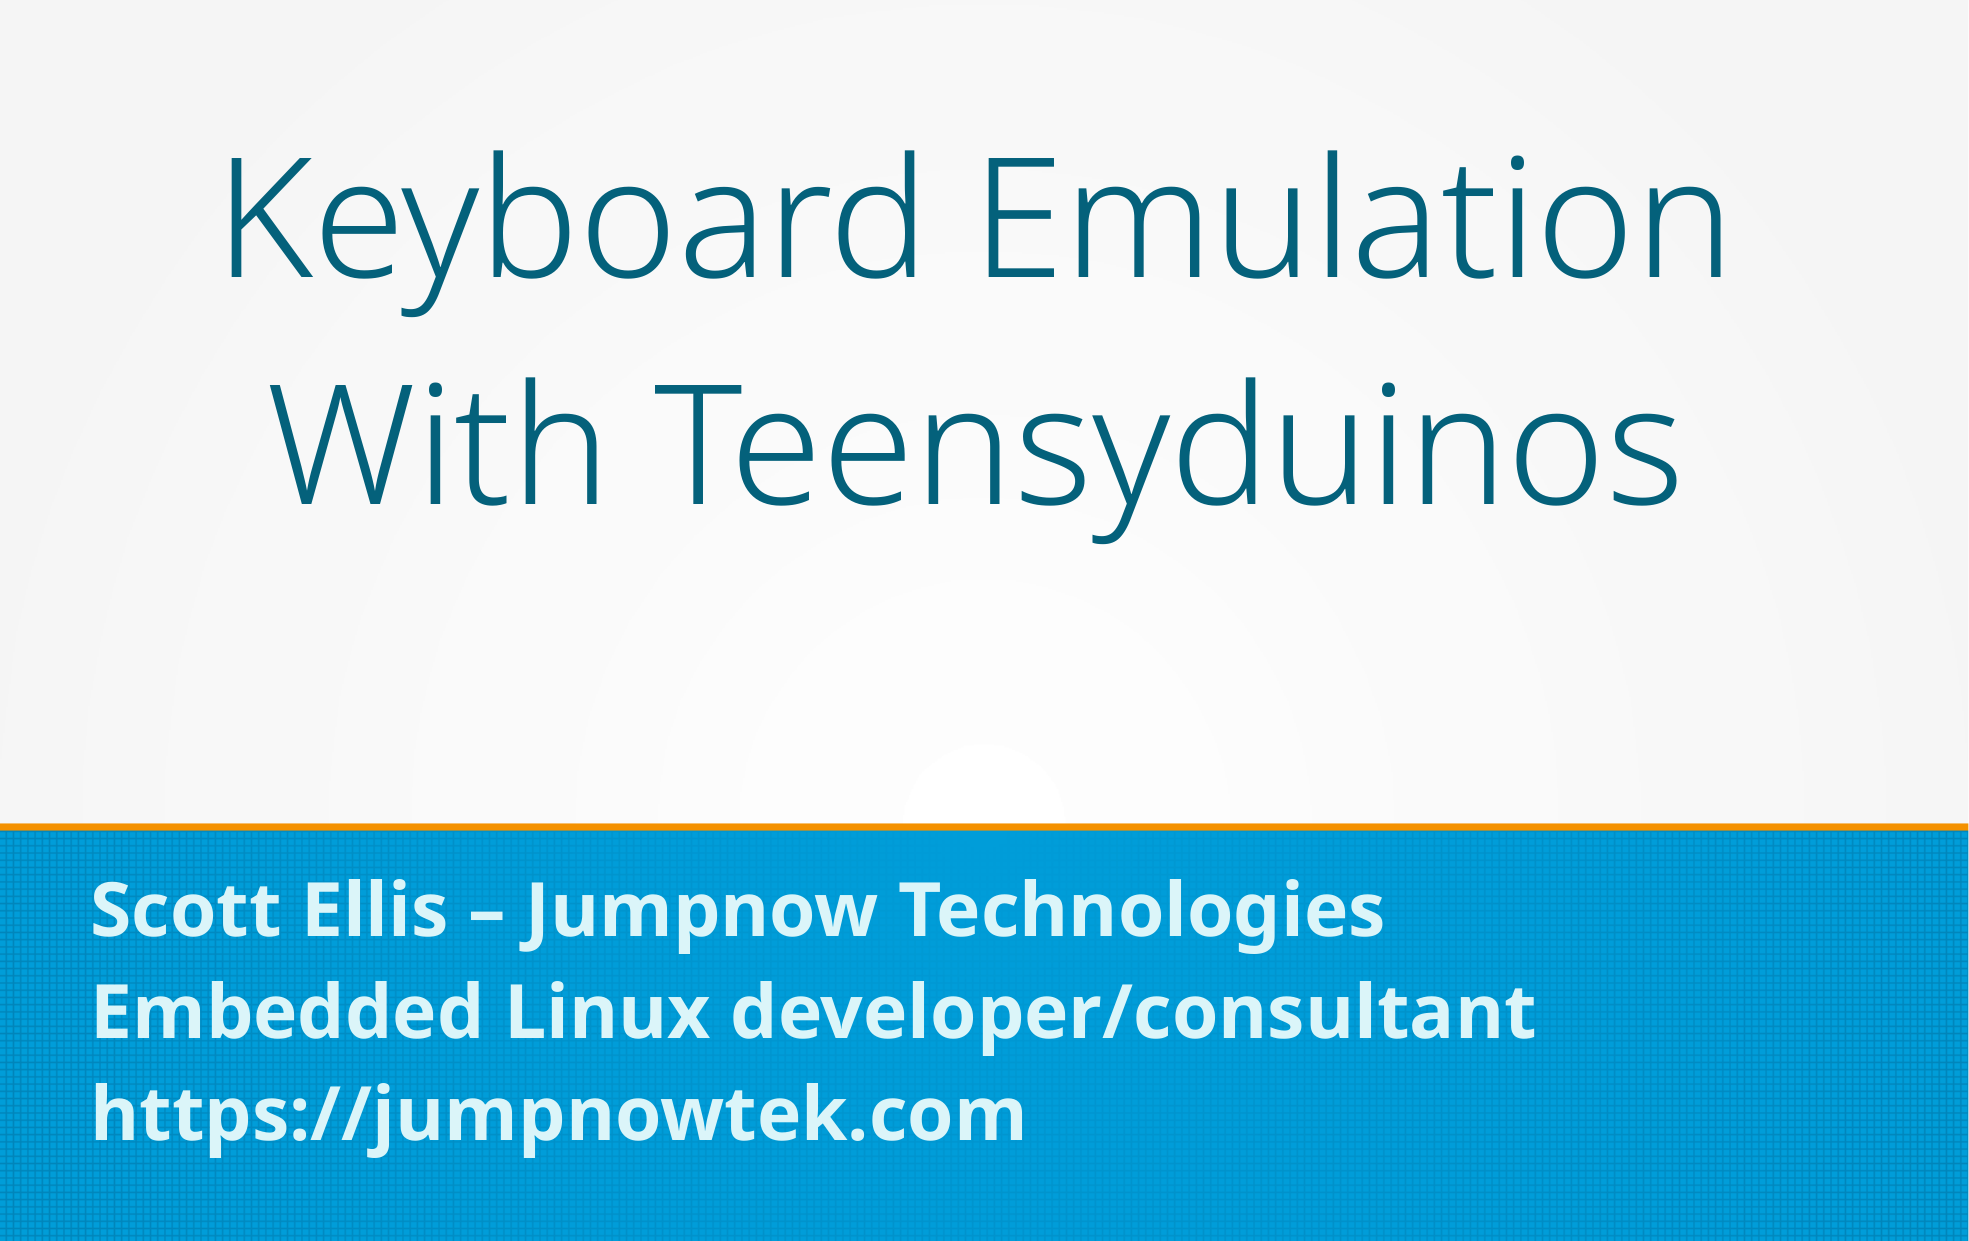

# Keyboard Emulation With Teensyduinos
Scott Ellis – Jumpnow Technologies
Embedded Linux developer/consultant
https://jumpnowtek.com